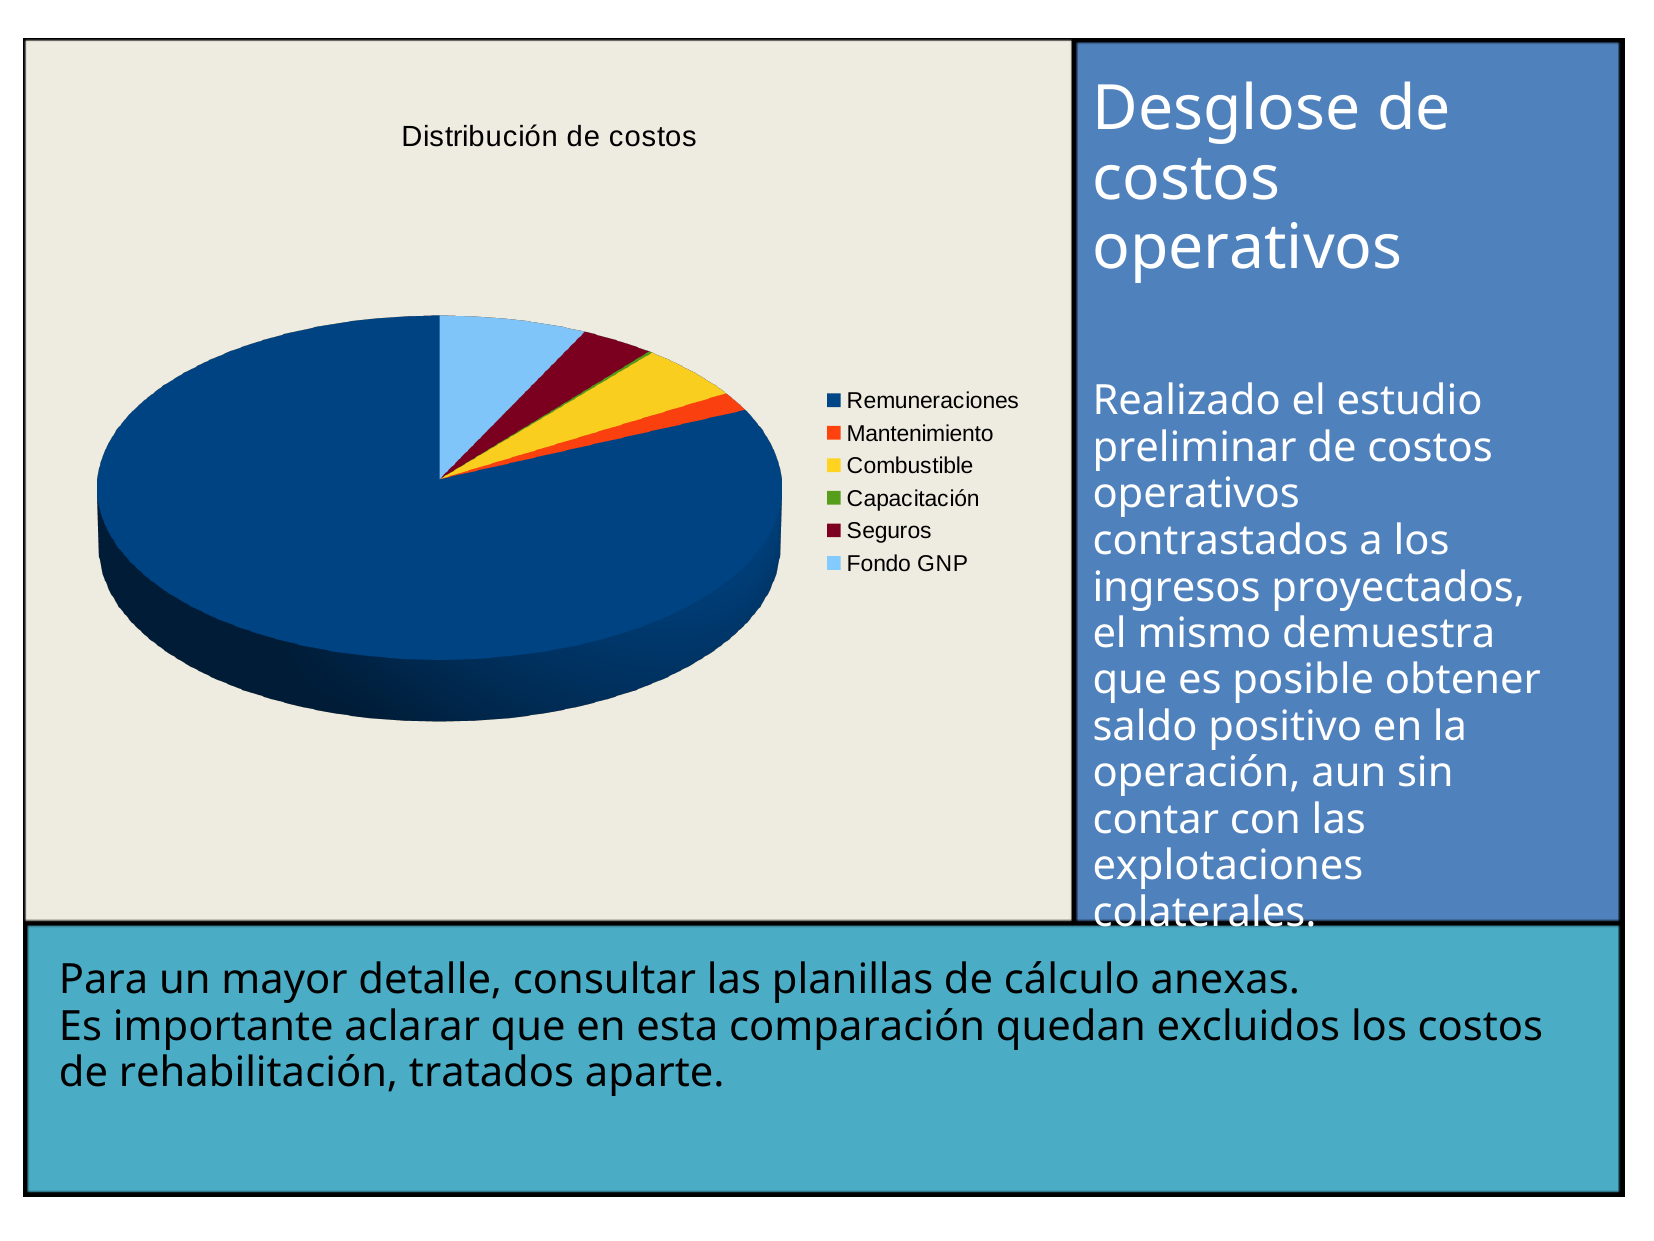

Desglose de costos operativos
[unsupported chart]
Realizado el estudio preliminar de costos operativos contrastados a los ingresos proyectados, el mismo demuestra que es posible obtener saldo positivo en la operación, aun sin contar con las explotaciones colaterales.
Para un mayor detalle, consultar las planillas de cálculo anexas.
Es importante aclarar que en esta comparación quedan excluidos los costos de rehabilitación, tratados aparte.